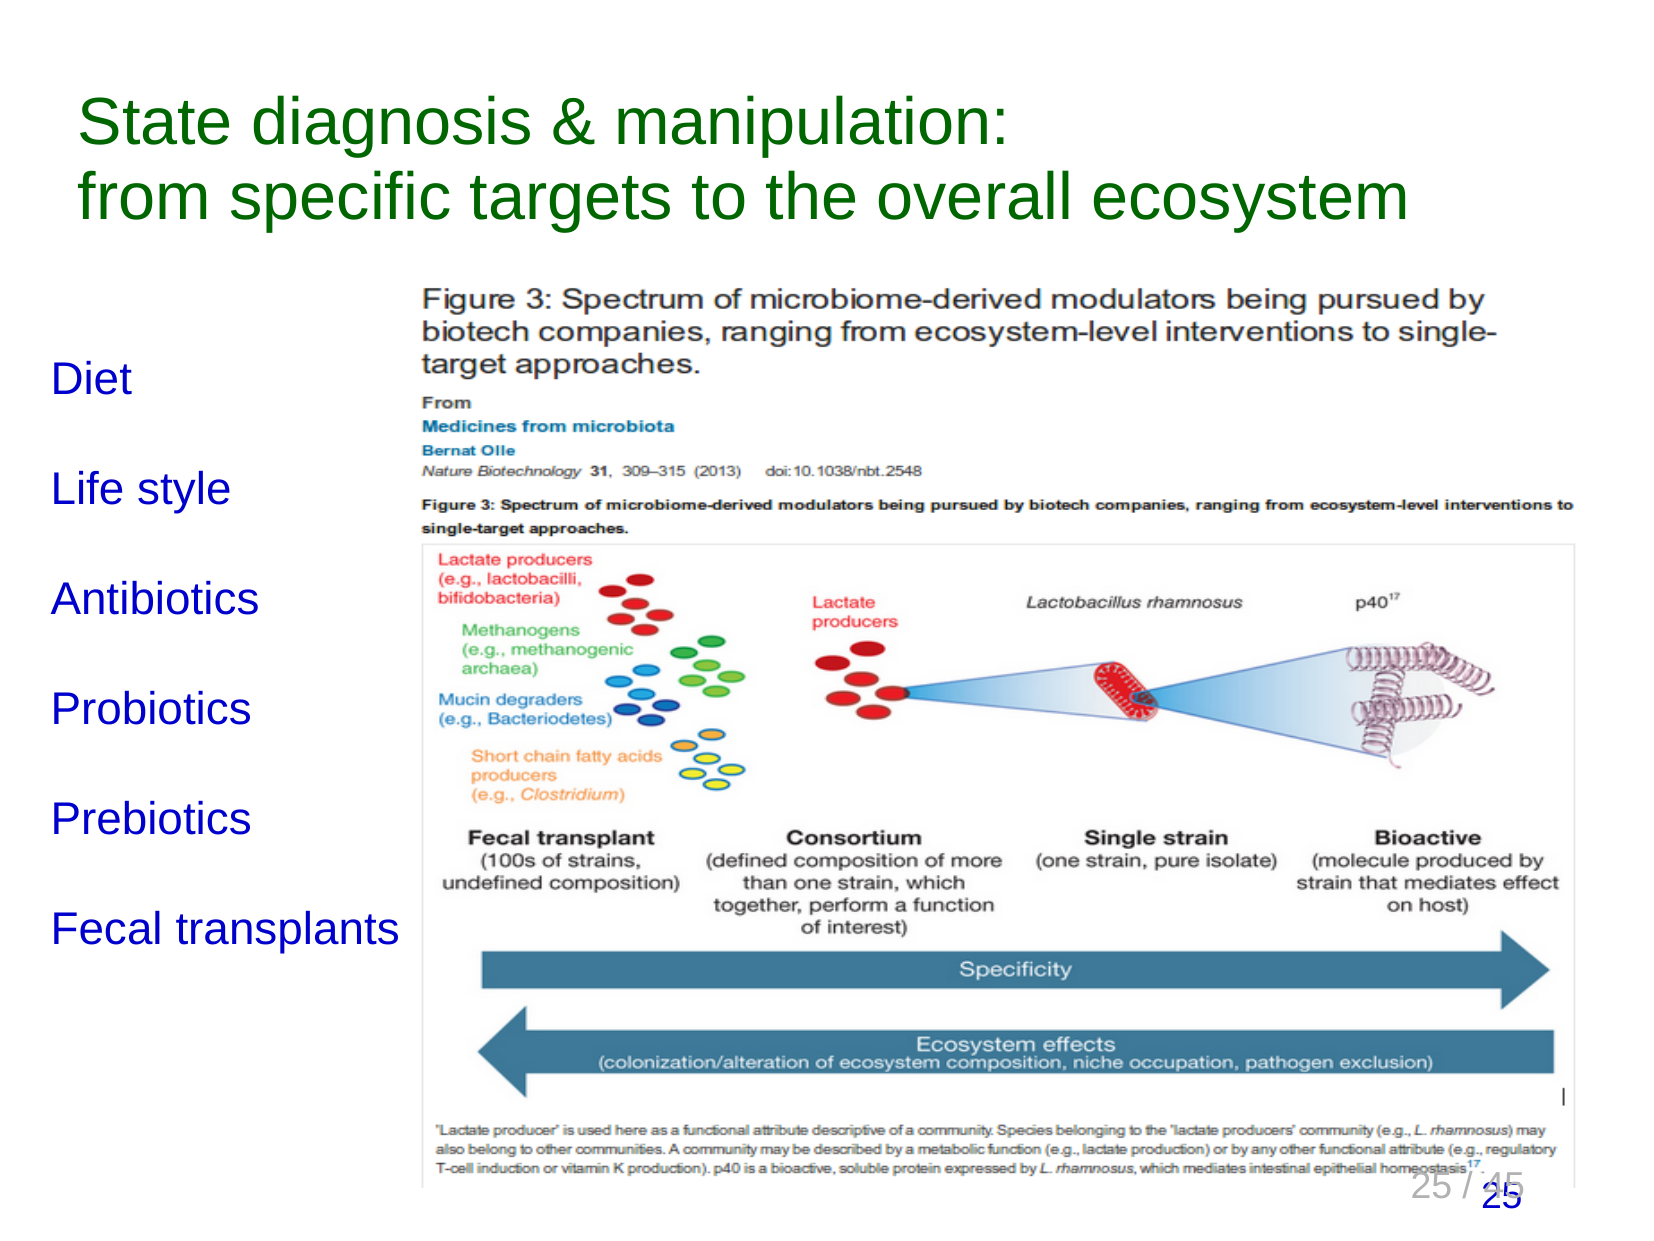

# State diagnosis & manipulation: from specific targets to the overall ecosystem
Diet
Life style
Antibiotics
Probiotics
Prebiotics
Fecal transplants